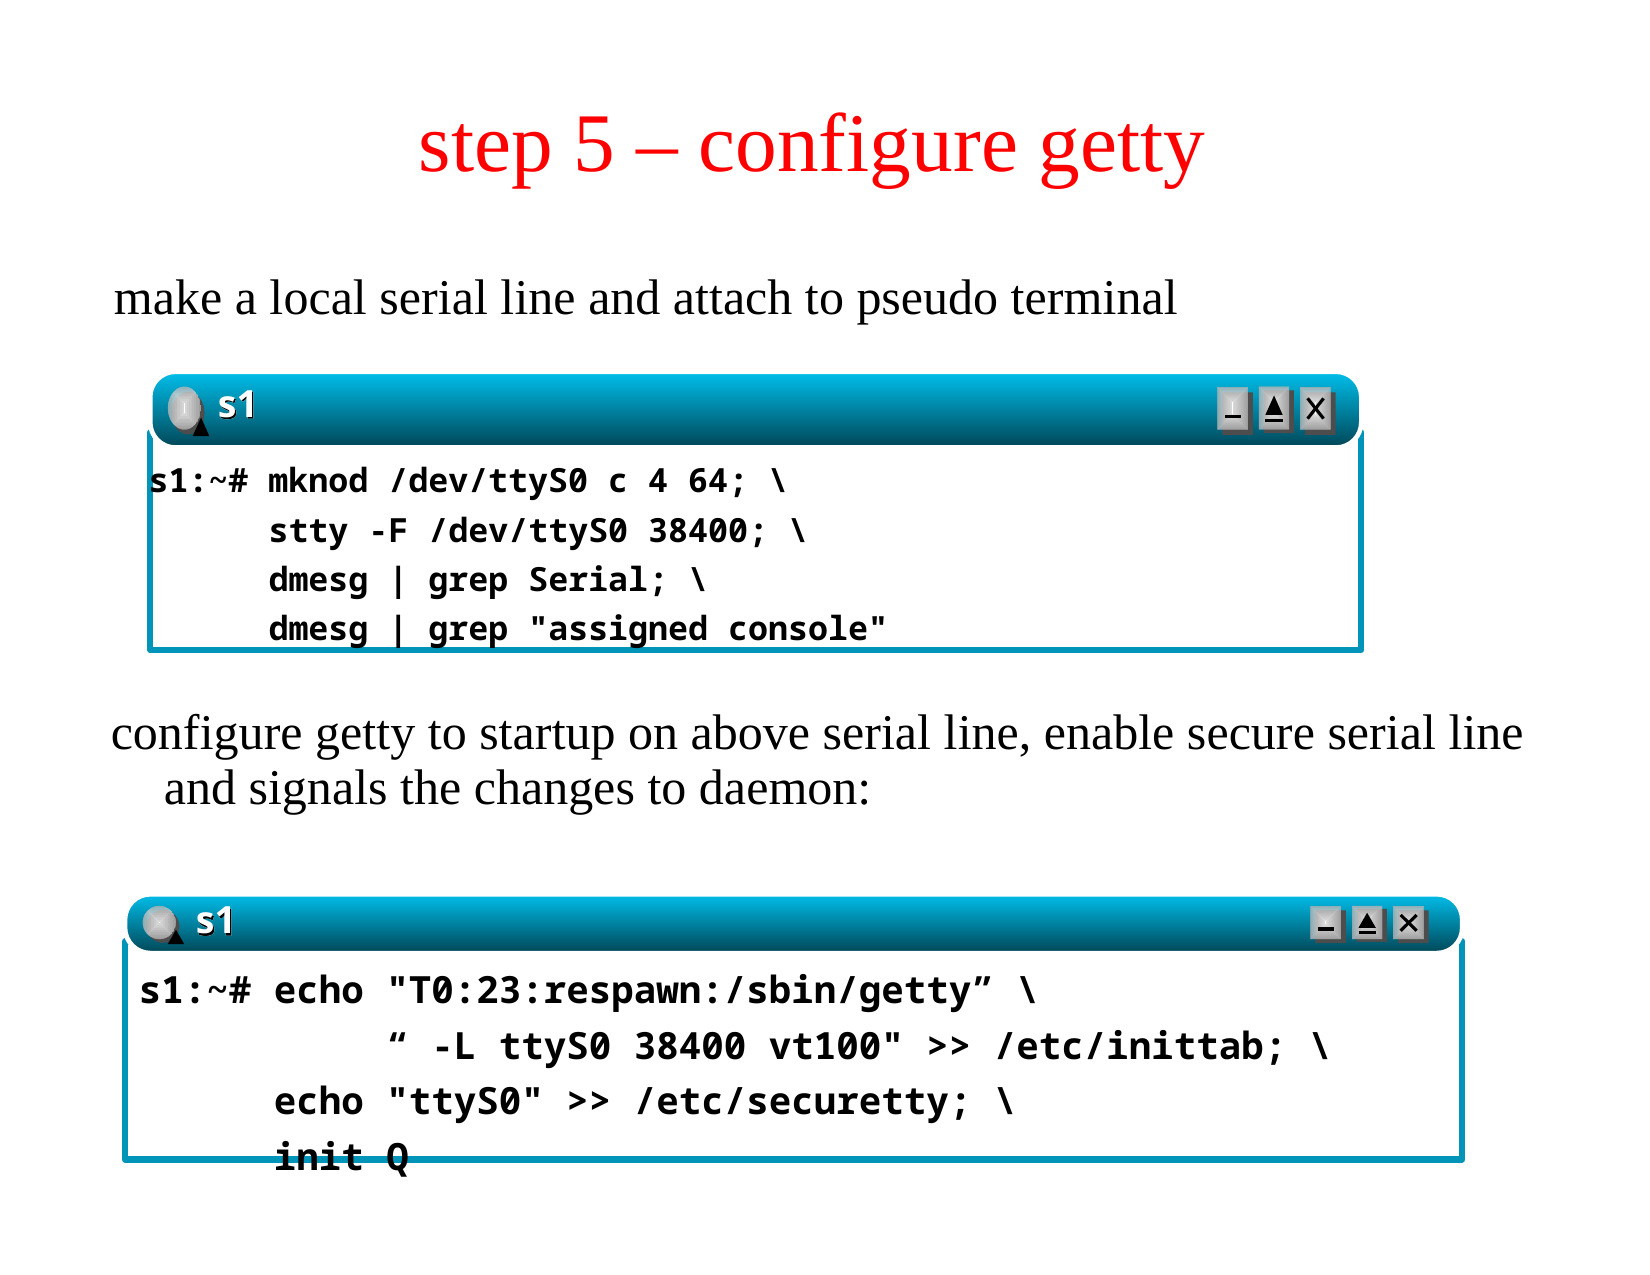

step 5 – configure getty
make a local serial line and attach to pseudo terminal
s1
s1:~# mknod /dev/ttyS0 c 4 64; \
 stty -F /dev/ttyS0 38400; \
 dmesg | grep Serial; \
 dmesg | grep "assigned console"
configure getty to startup on above serial line, enable secure serial line and signals the changes to daemon:
s1
s1:~# echo "T0:23:respawn:/sbin/getty” \
 “ -L ttyS0 38400 vt100" >> /etc/inittab; \
 echo "ttyS0" >> /etc/securetty; \
 init Q